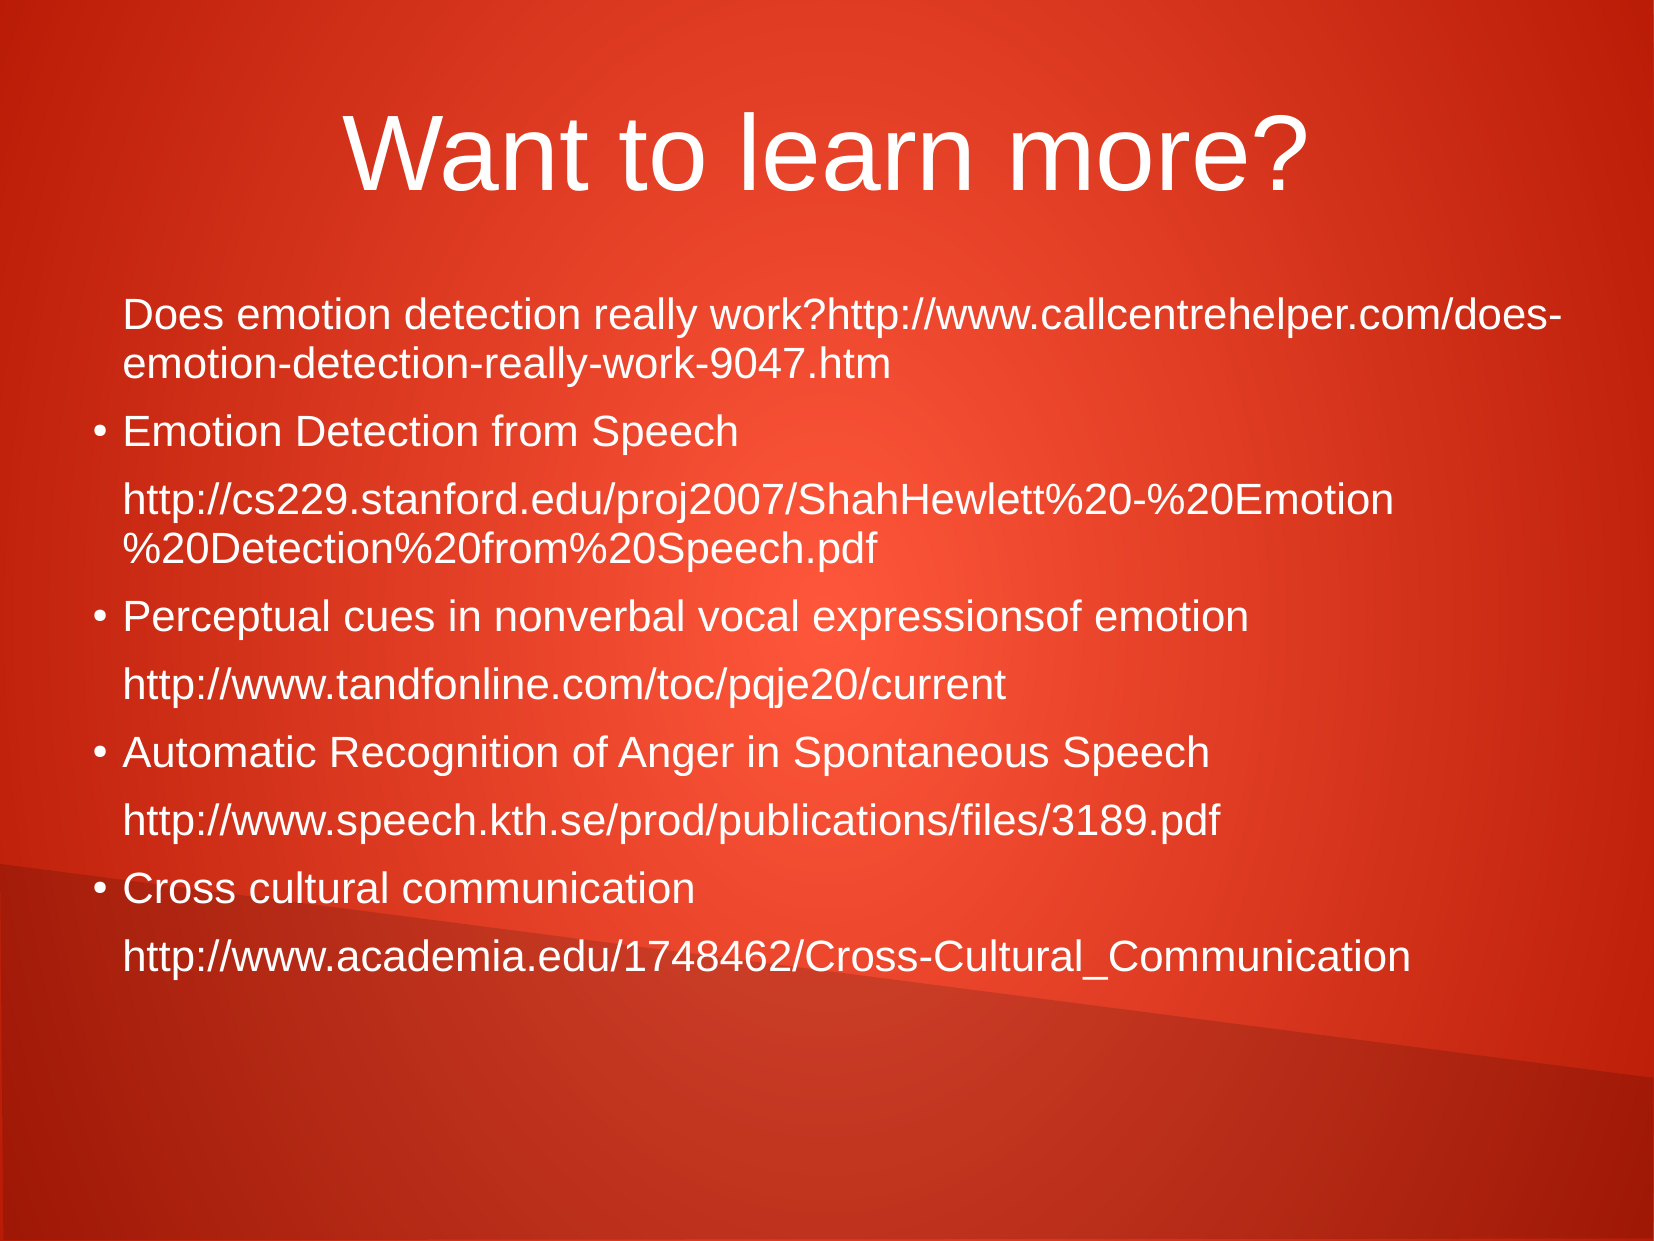

# Want to learn more?
Does emotion detection really work?http://www.callcentrehelper.com/does-emotion-detection-really-work-9047.htm
Emotion Detection from Speech
http://cs229.stanford.edu/proj2007/ShahHewlett%20-%20Emotion%20Detection%20from%20Speech.pdf
Perceptual cues in nonverbal vocal expressionsof emotion
http://www.tandfonline.com/toc/pqje20/current
Automatic Recognition of Anger in Spontaneous Speech
http://www.speech.kth.se/prod/publications/files/3189.pdf
Cross cultural communication
http://www.academia.edu/1748462/Cross-Cultural_Communication